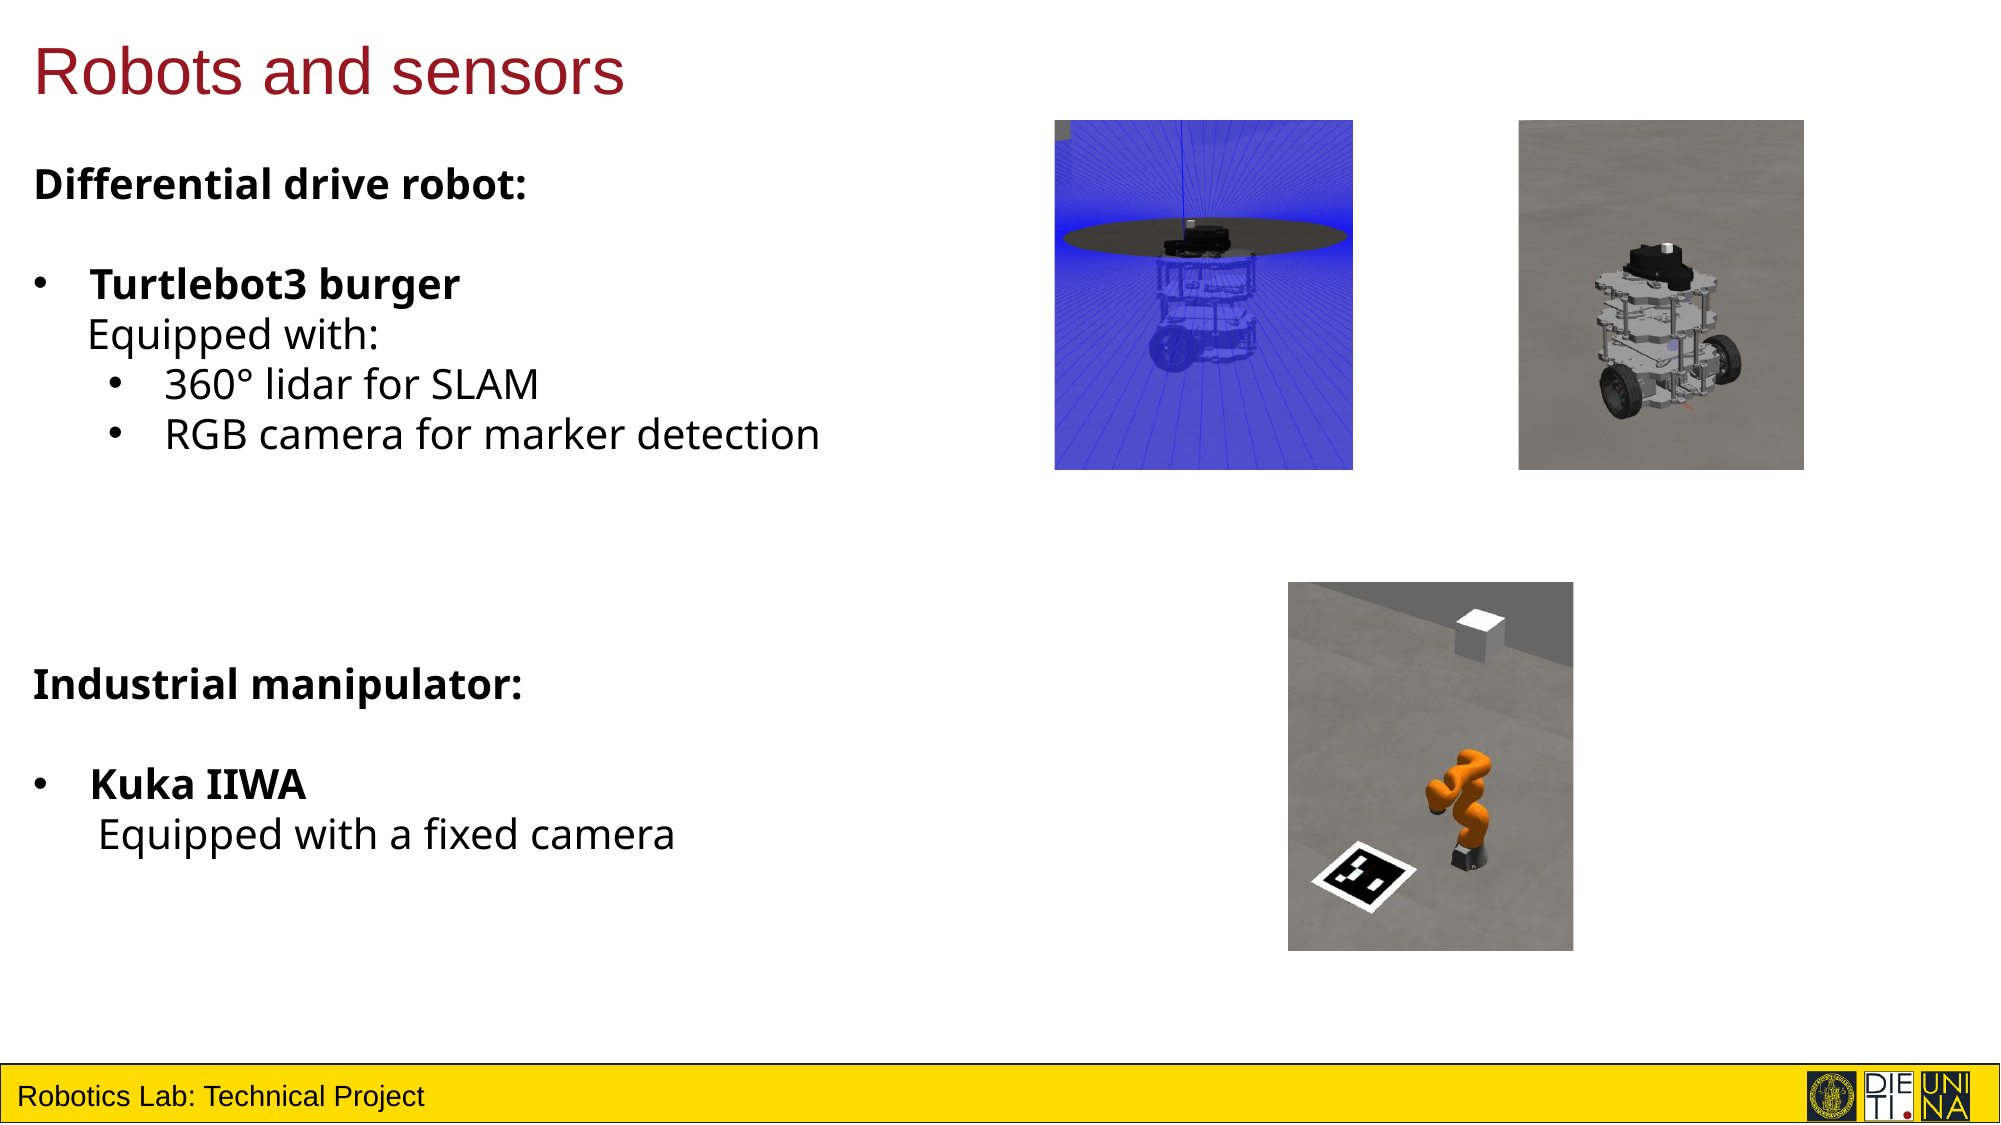

Robots and sensors
Differential drive robot:
Turtlebot3 burger
     Equipped with:
360° lidar for SLAM
RGB camera for marker detection
Industrial manipulator:
Kuka IIWA
      Equipped with a fixed camera
Robotics Lab: Technical Project